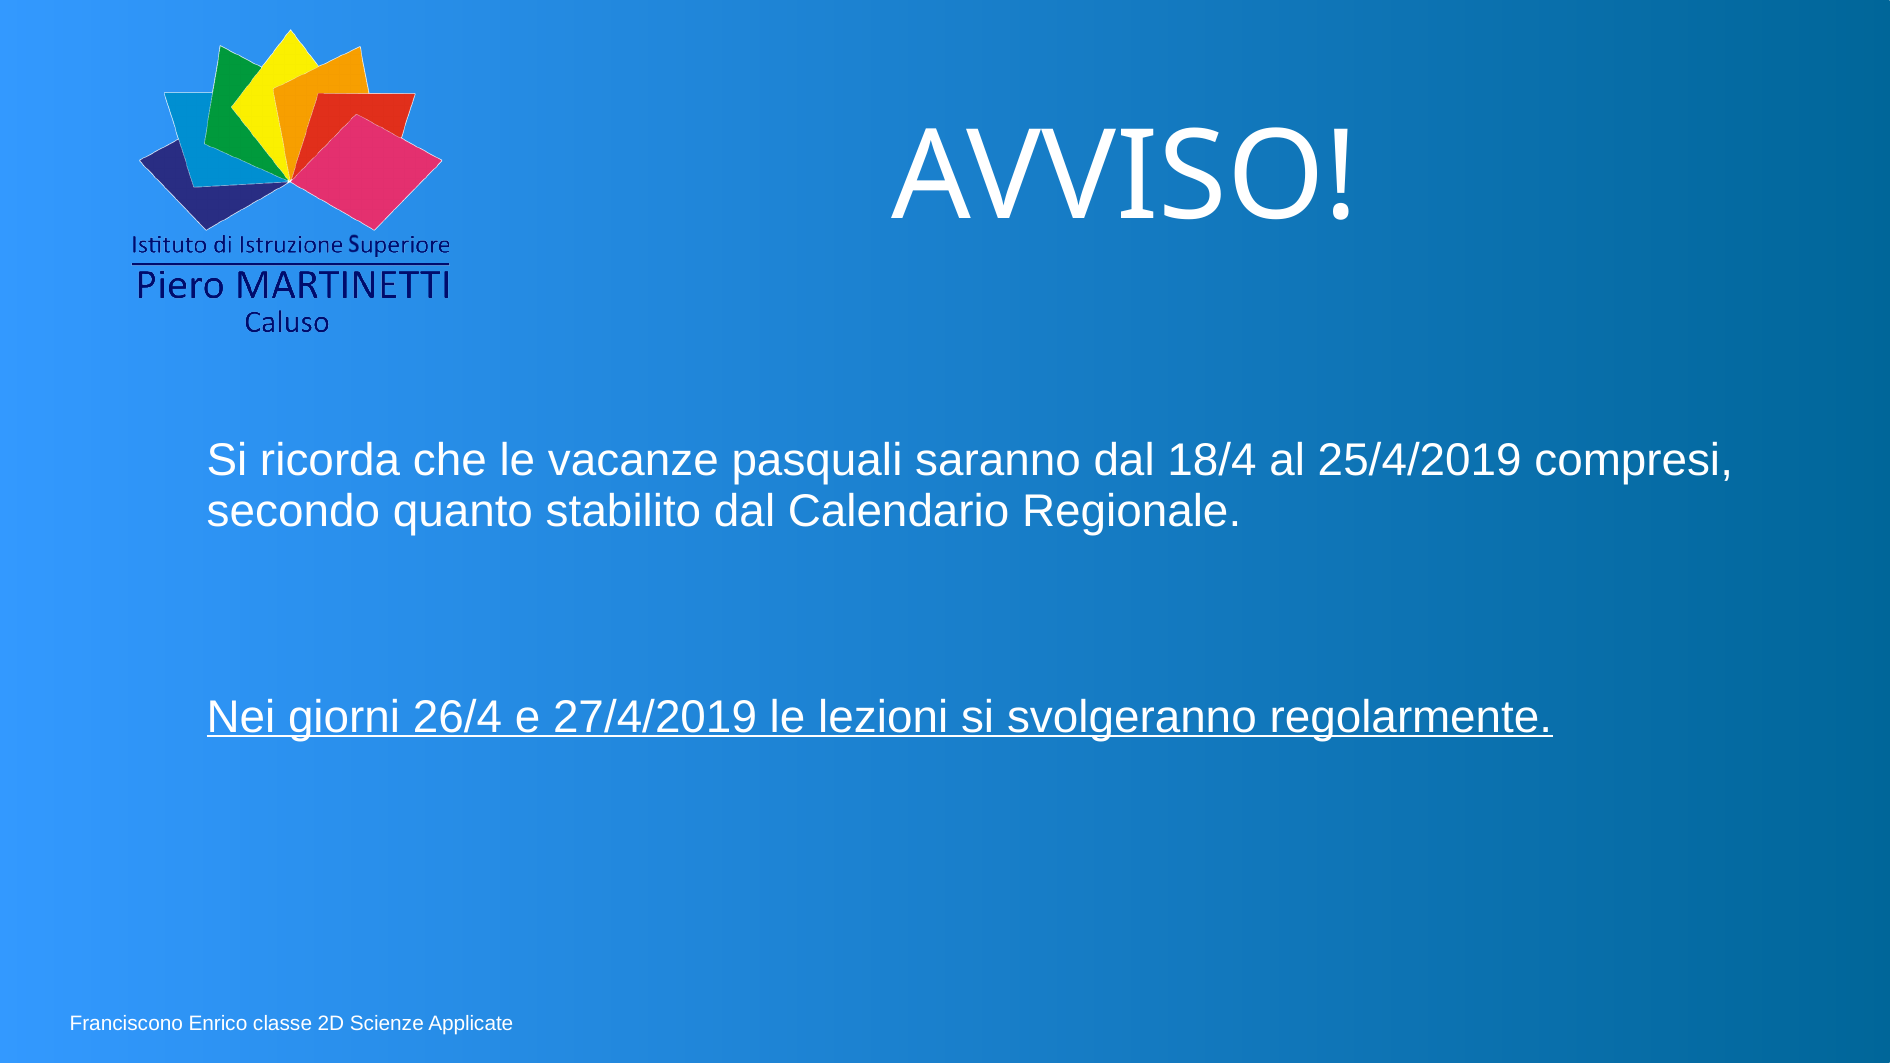

AVVISO!
Si ricorda che le vacanze pasquali saranno dal 18/4 al 25/4/2019 compresi, secondo quanto stabilito dal Calendario Regionale.
Nei giorni 26/4 e 27/4/2019 le lezioni si svolgeranno regolarmente.
Franciscono Enrico classe 2D Scienze Applicate